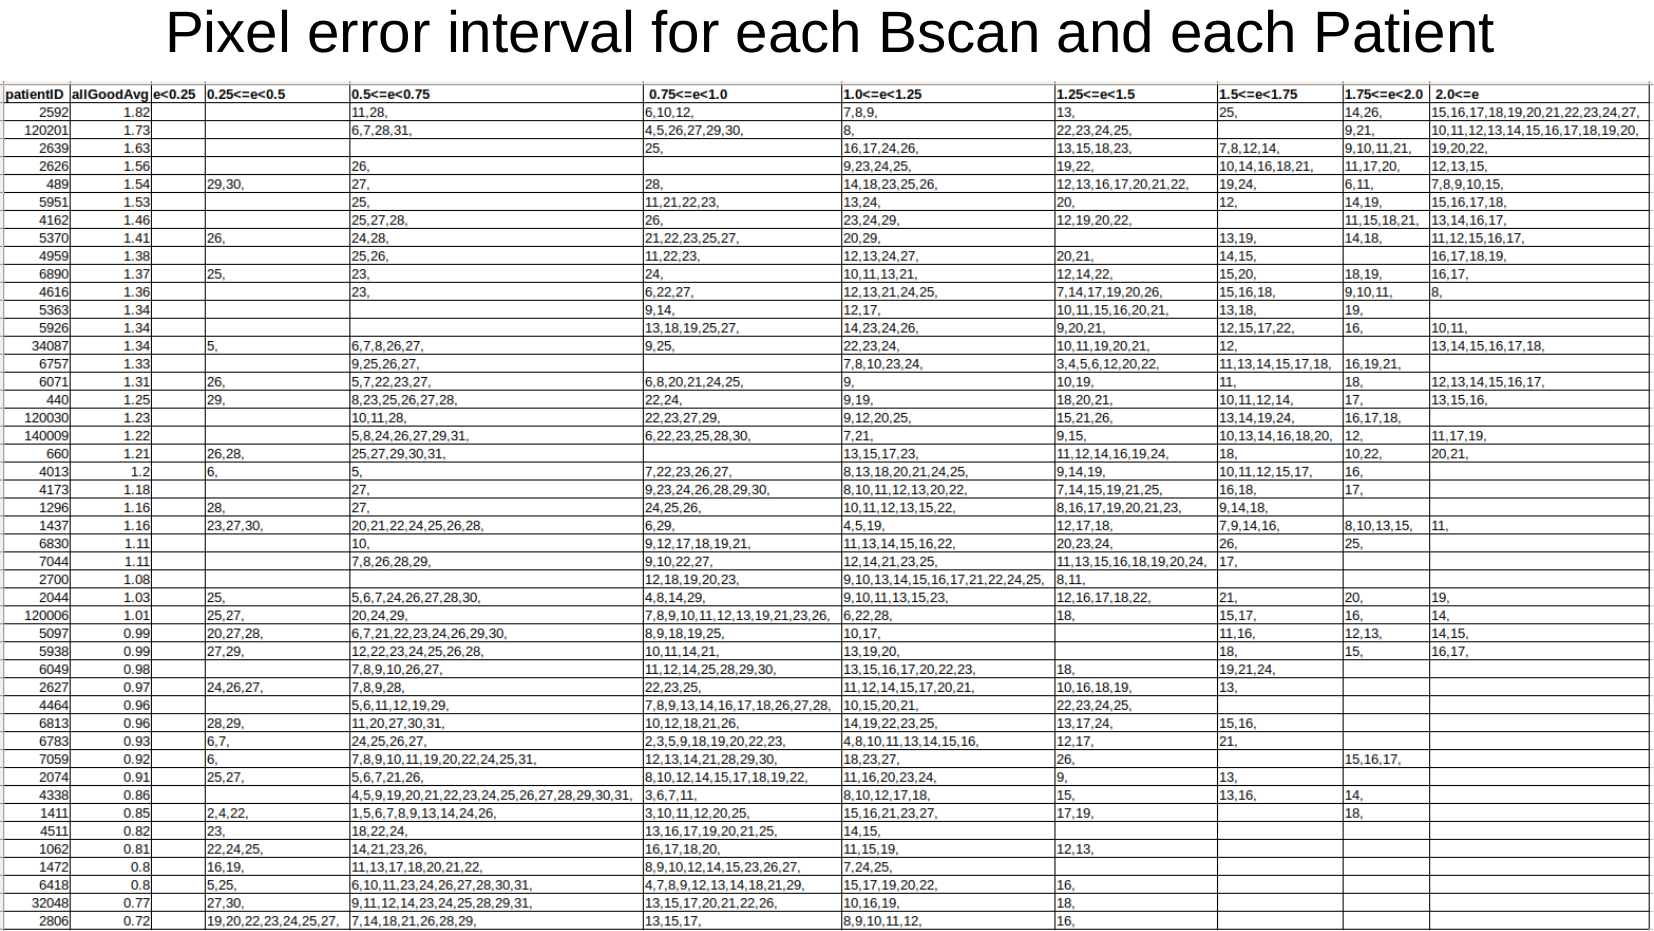

# Pixel error interval for each Bscan and each Patient
8